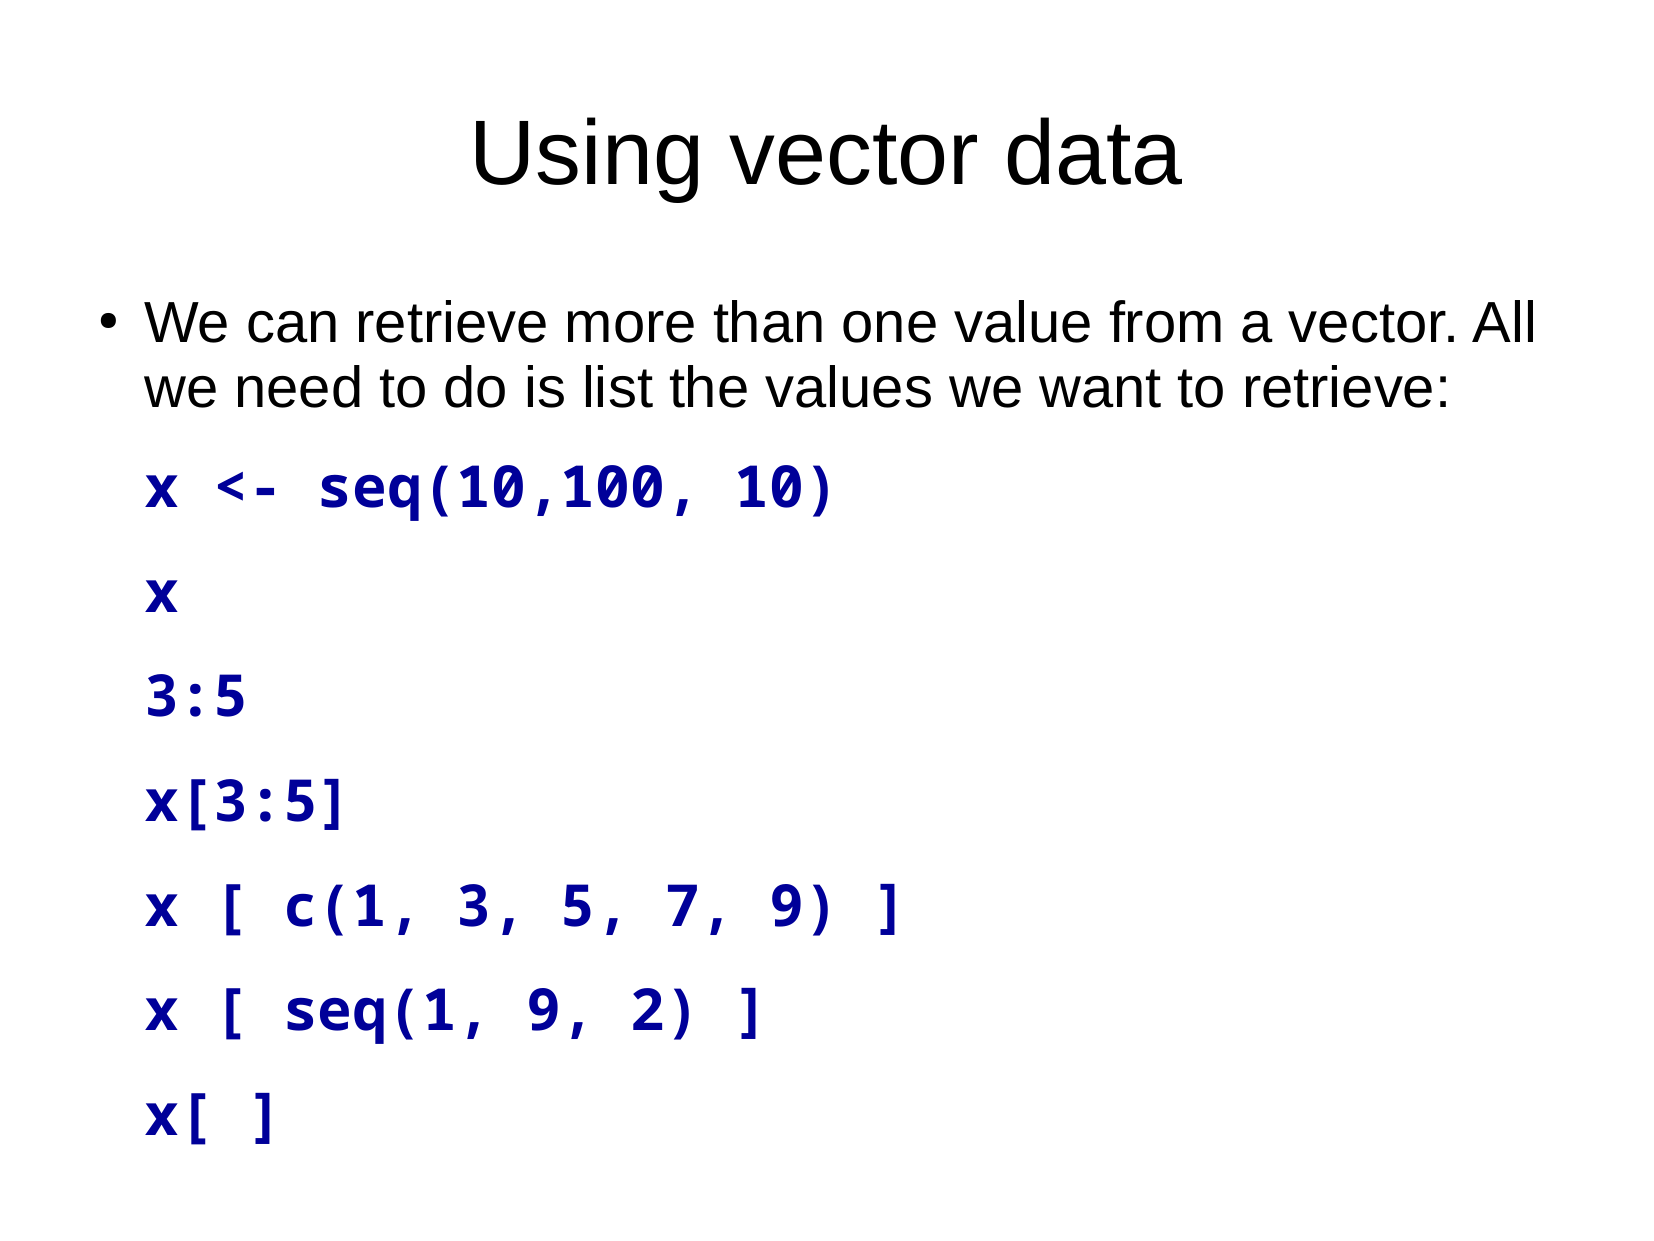

# Using vector data
We can retrieve more than one value from a vector. All we need to do is list the values we want to retrieve:
x <- seq(10,100, 10)
x
3:5
x[3:5]
x [ c(1, 3, 5, 7, 9) ]
x [ seq(1, 9, 2) ]
x[ ]